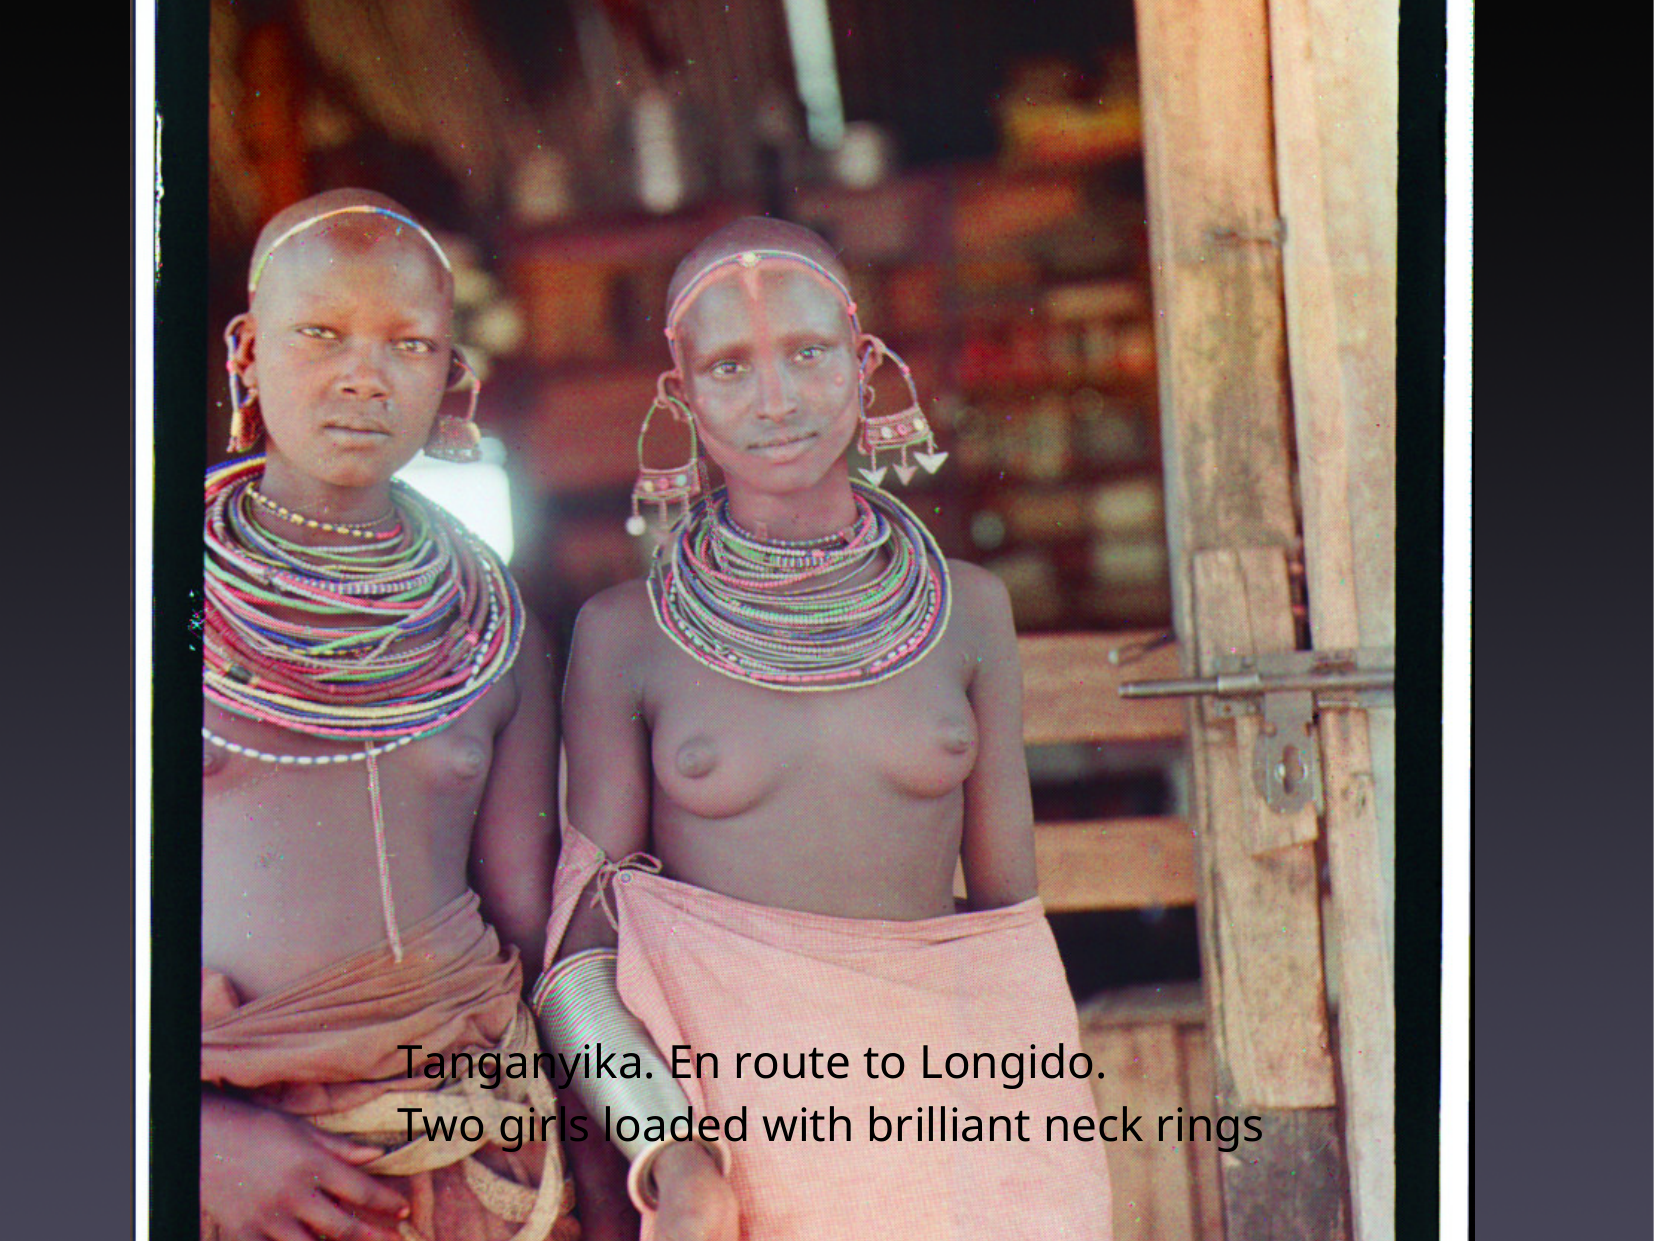

# Tanganyika. En route to Longido. Two girls loaded with brilliant neck rings